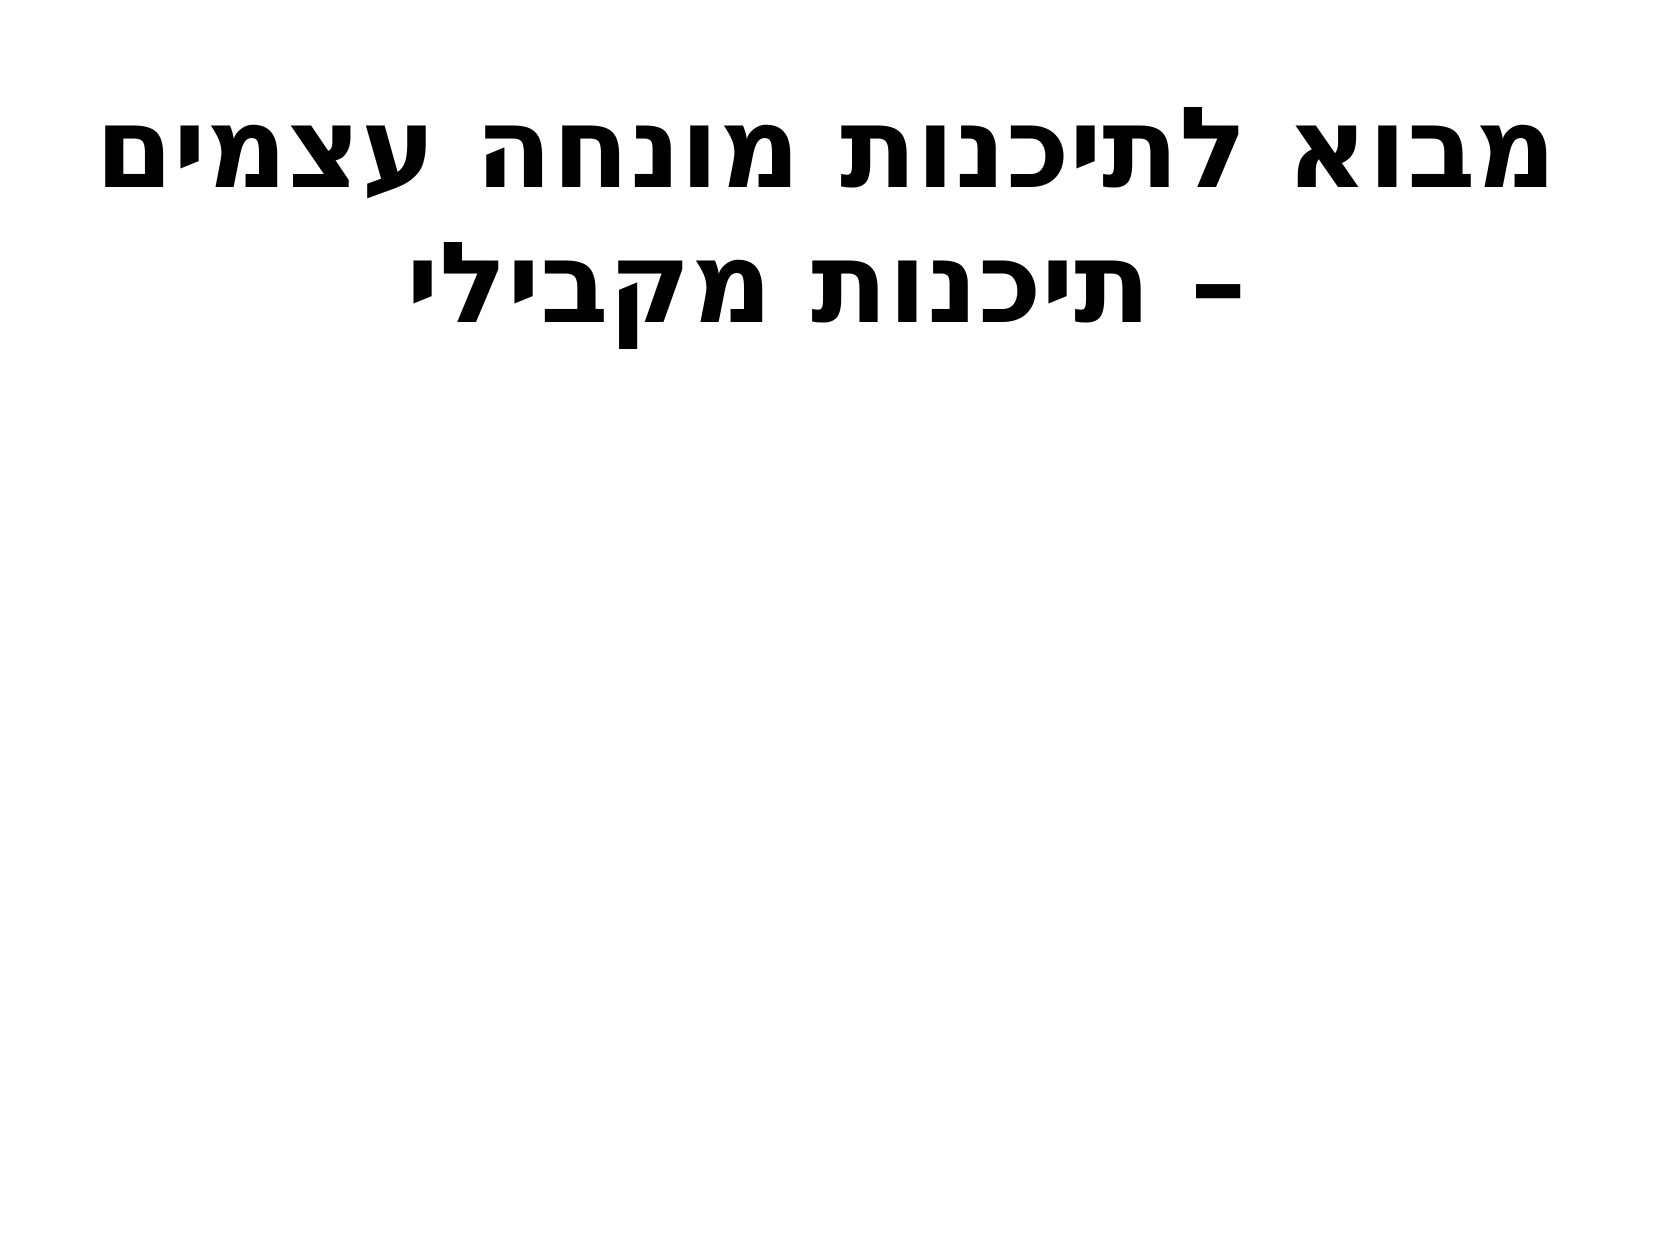

# מבוא לתיכנות מונחה עצמים – תיכנות מקבילי